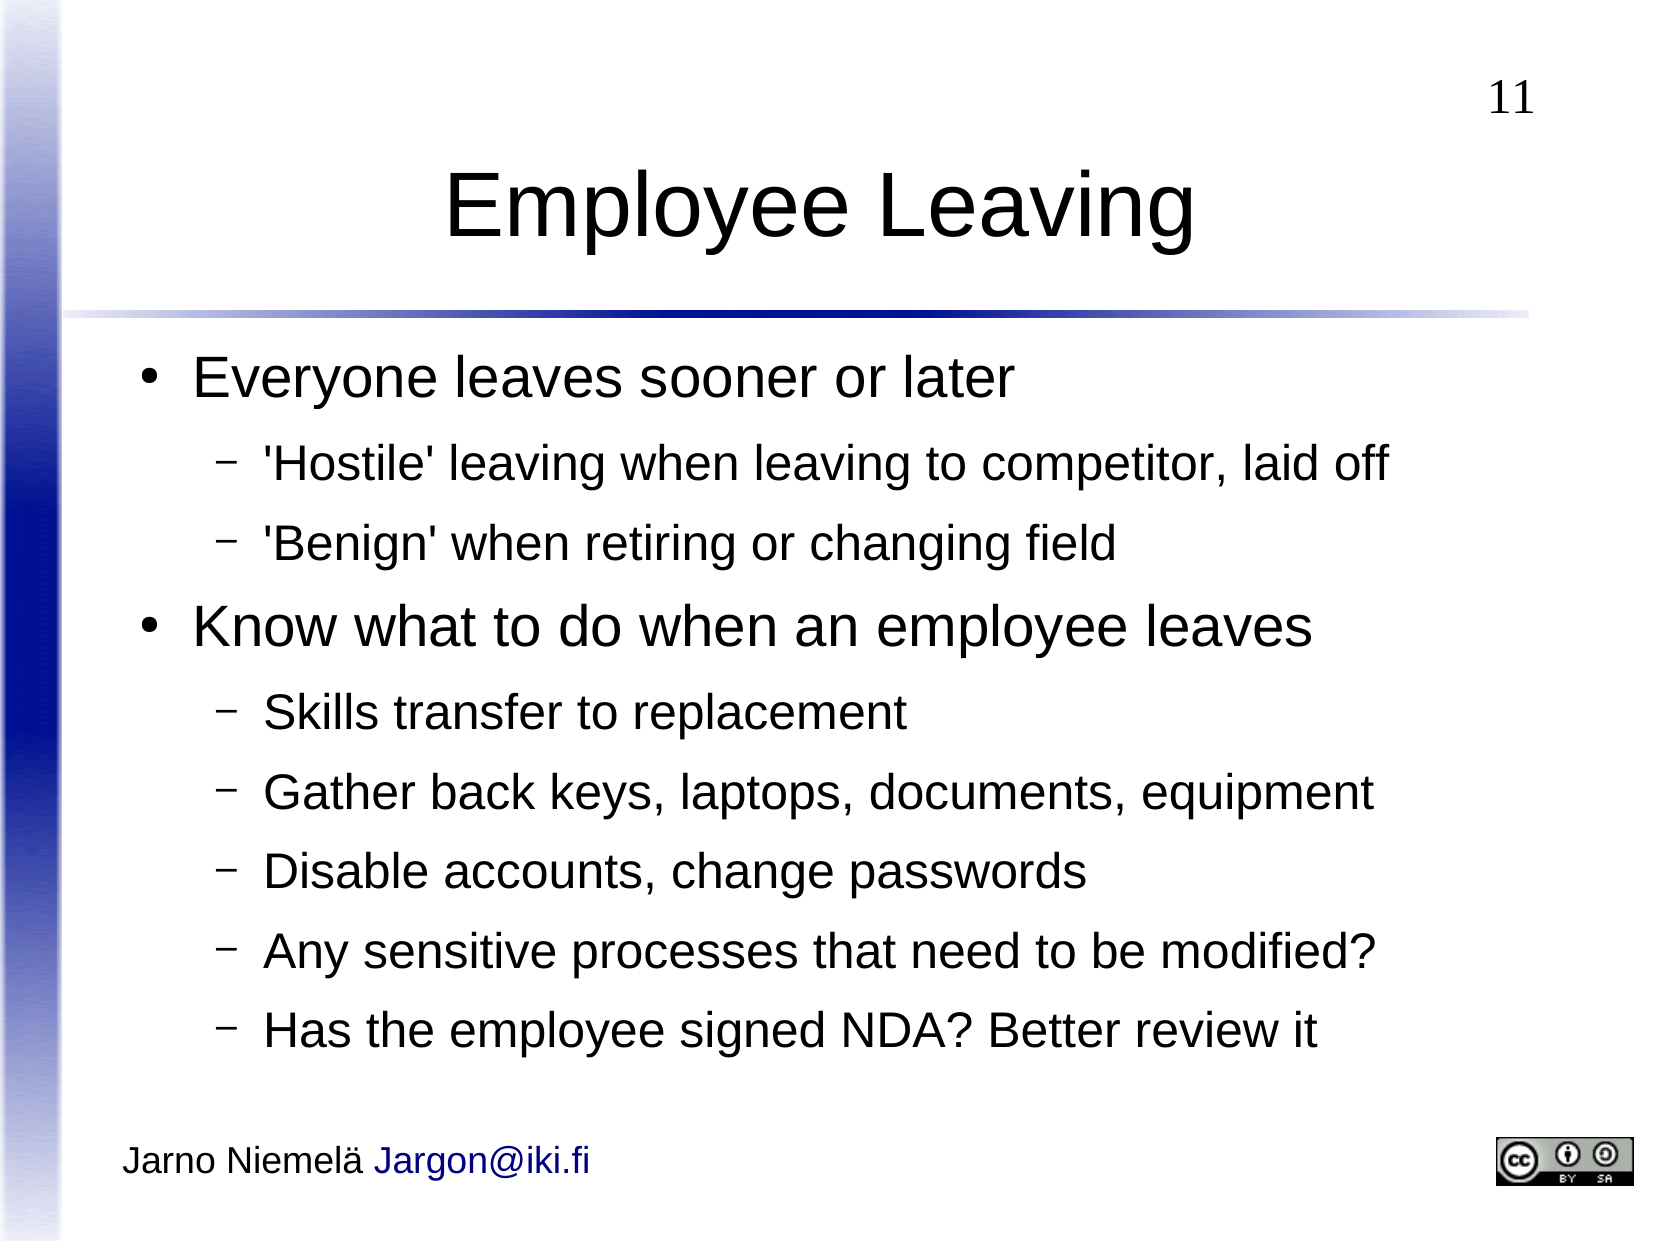

# Employee Leaving
Everyone leaves sooner or later
'Hostile' leaving when leaving to competitor, laid off
'Benign' when retiring or changing field
Know what to do when an employee leaves
Skills transfer to replacement
Gather back keys, laptops, documents, equipment
Disable accounts, change passwords
Any sensitive processes that need to be modified?
Has the employee signed NDA? Better review it